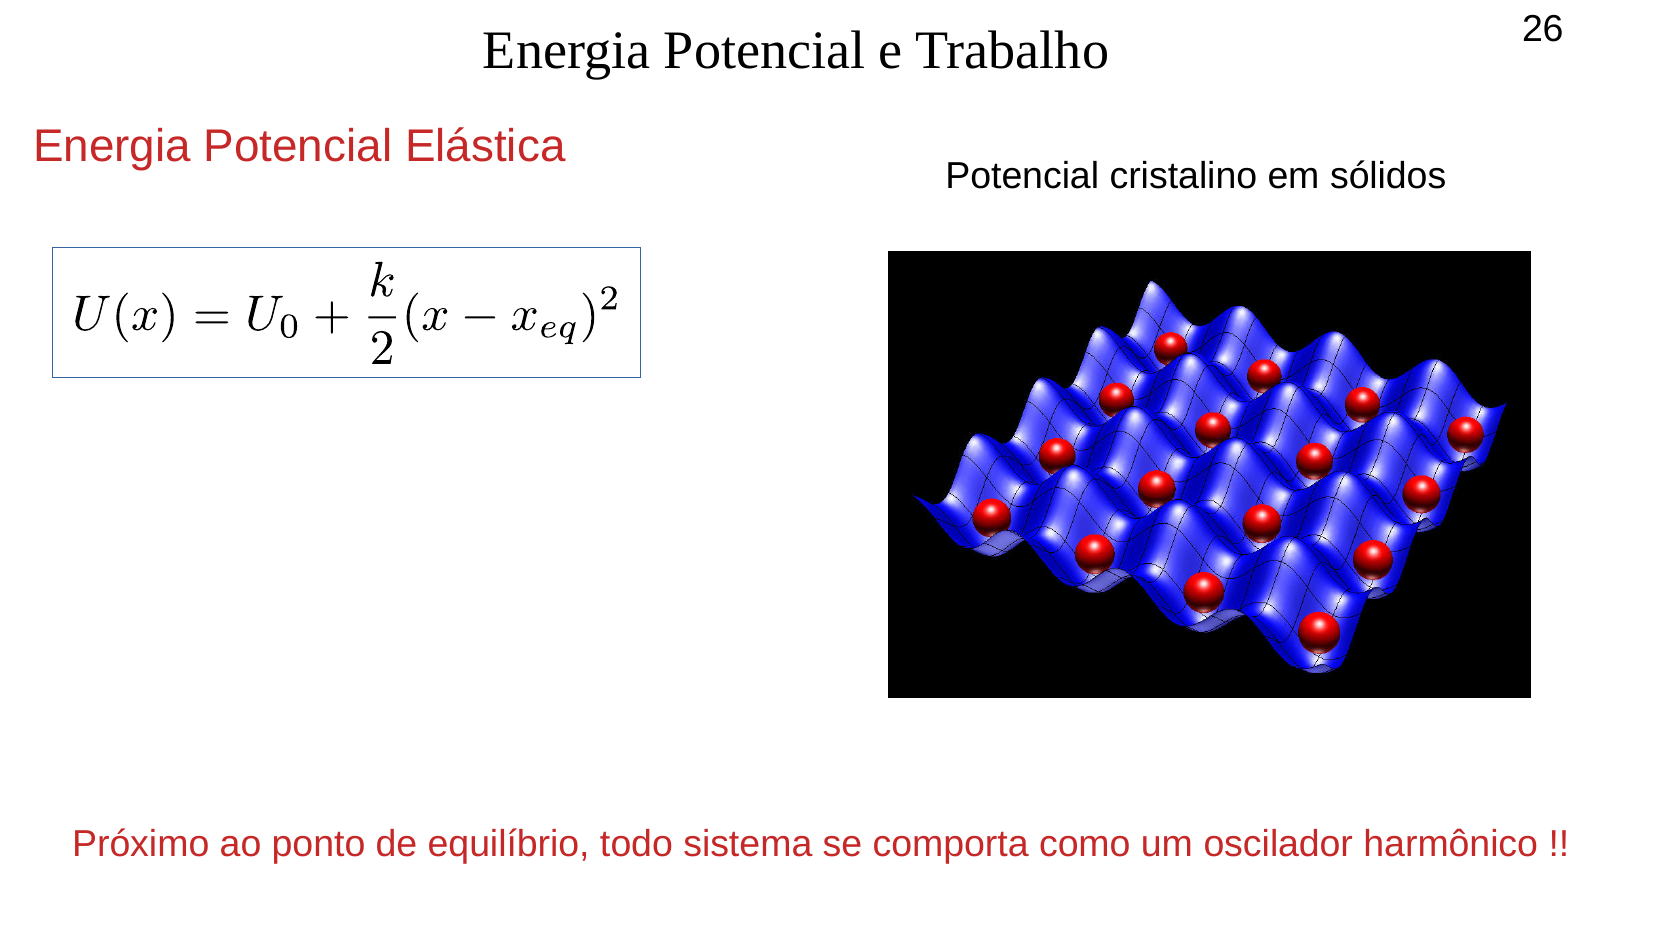

Energia Potencial e Trabalho
Energia Potencial Elástica
Potencial cristalino em sólidos
Próximo ao ponto de equilíbrio, todo sistema se comporta como um oscilador harmônico !!